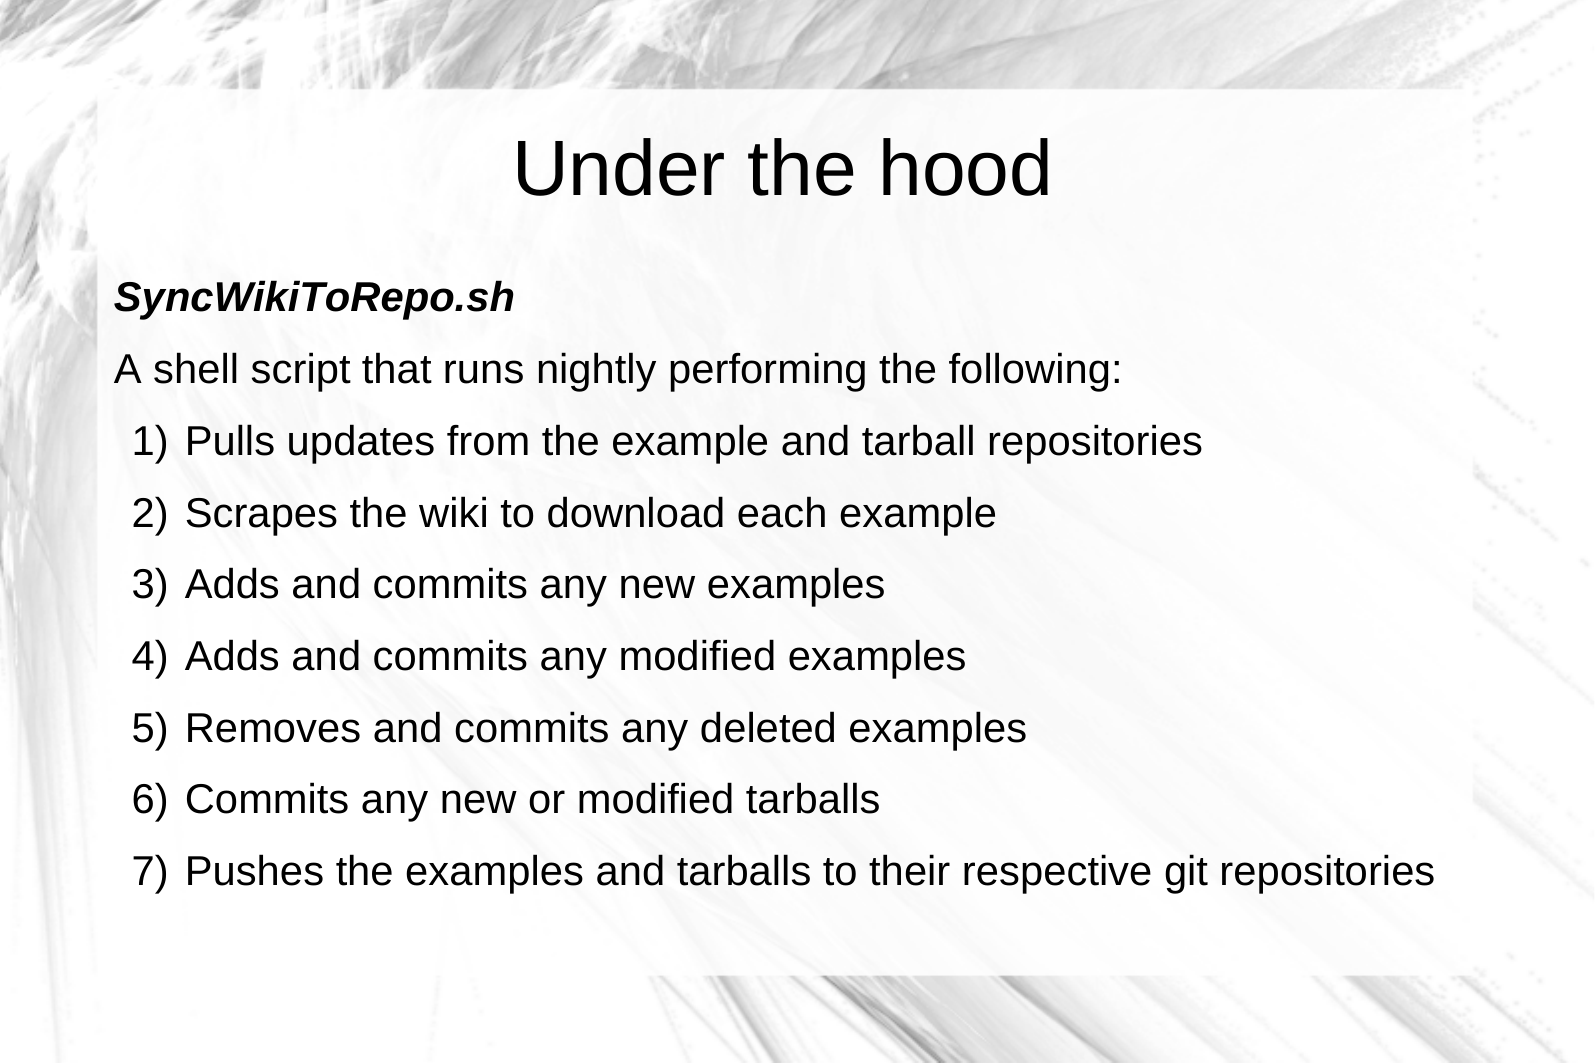

# Under the hood
SyncWikiToRepo.sh
A shell script that runs nightly performing the following:
Pulls updates from the example and tarball repositories
Scrapes the wiki to download each example
Adds and commits any new examples
Adds and commits any modified examples
Removes and commits any deleted examples
Commits any new or modified tarballs
Pushes the examples and tarballs to their respective git repositories